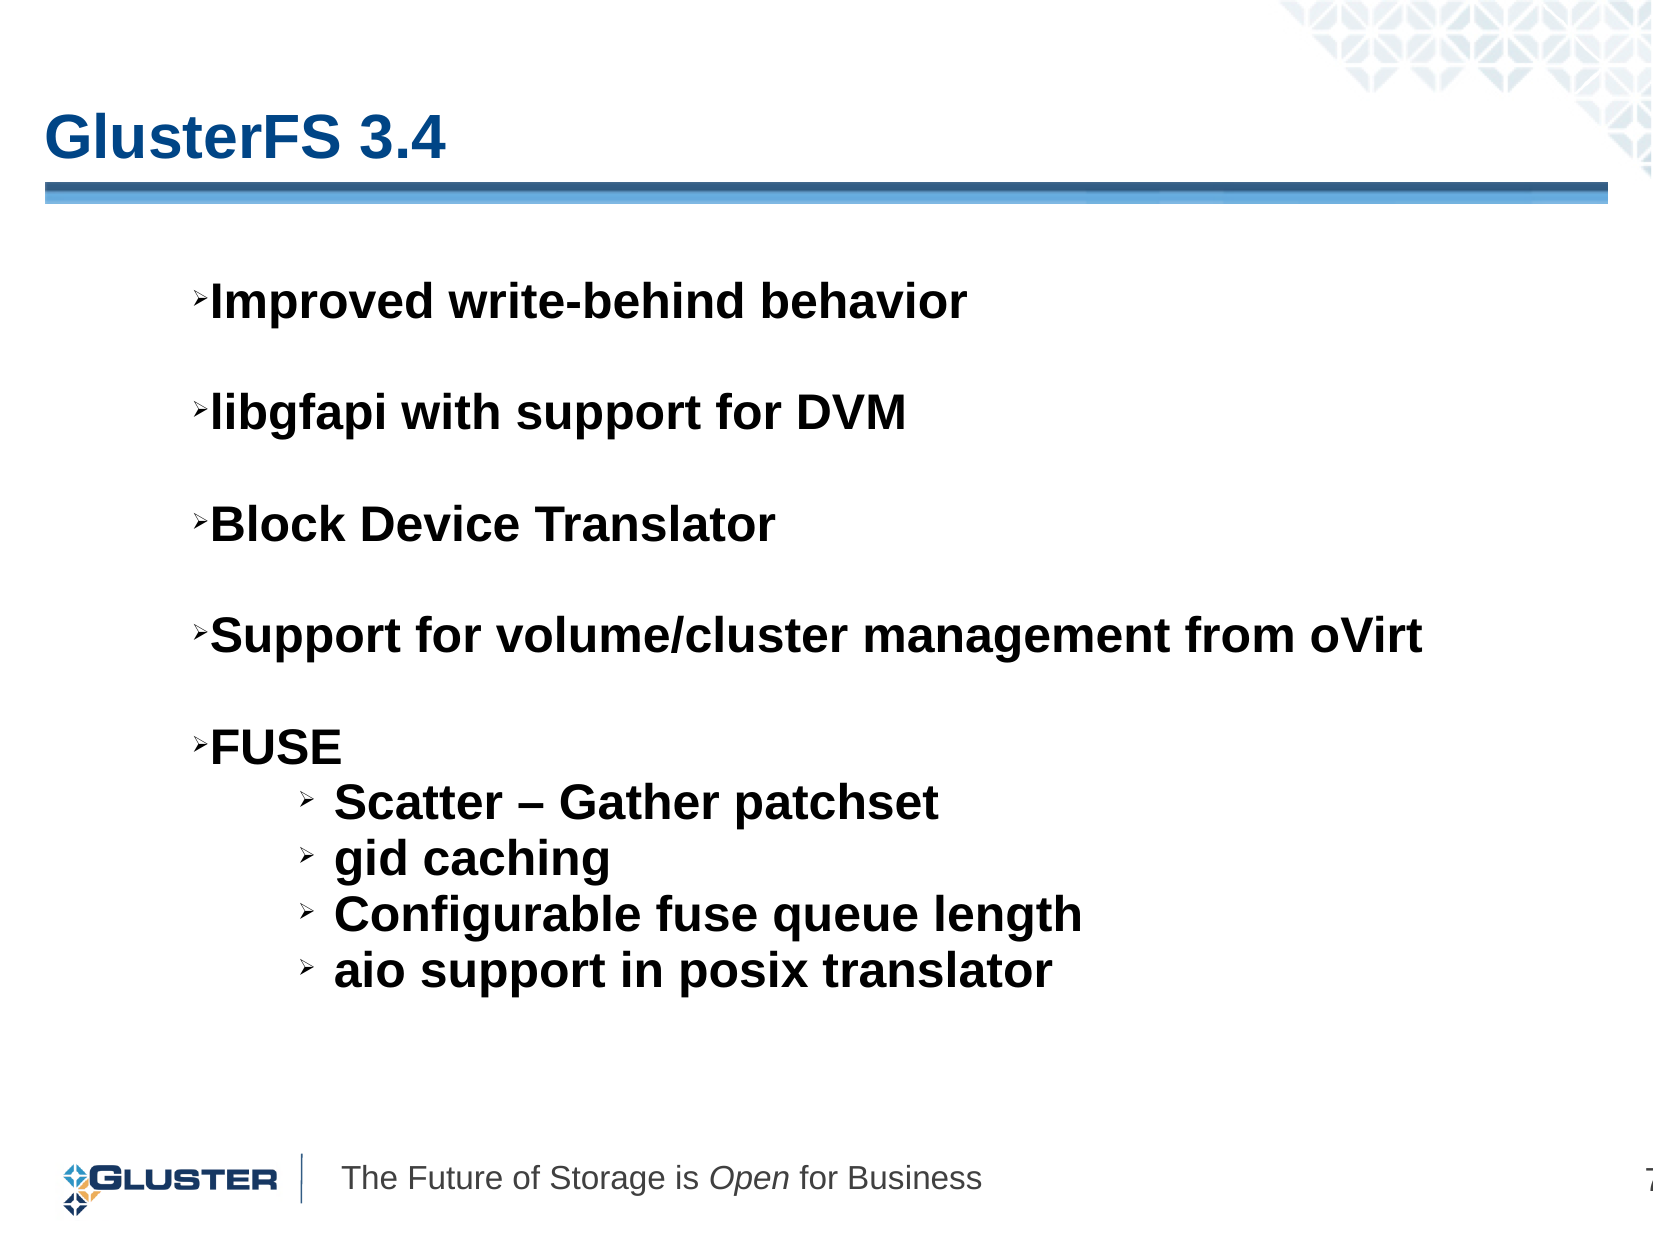

GlusterFS 3.4
Improved write-behind behavior
libgfapi with support for DVM
Block Device Translator
Support for volume/cluster management from oVirt
FUSE
Scatter – Gather patchset
gid caching
Configurable fuse queue length
aio support in posix translator